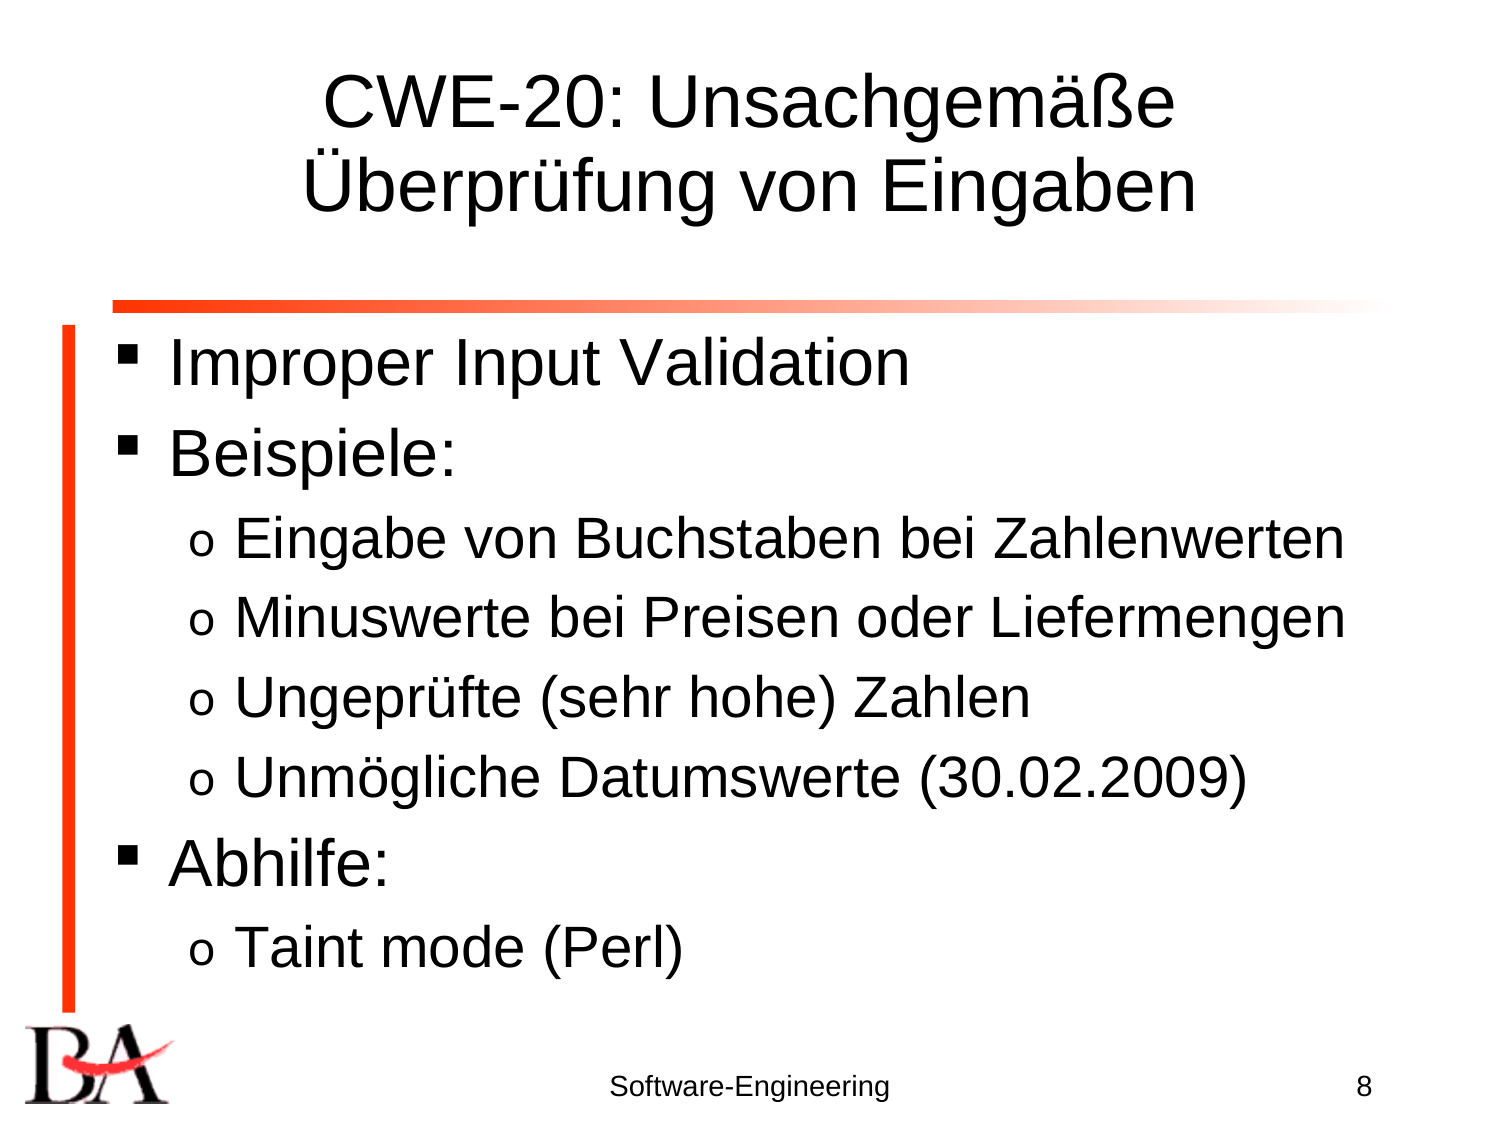

# CWE-20: Unsachgemäße Überprüfung von Eingaben
Improper Input Validation
Beispiele:
Eingabe von Buchstaben bei Zahlenwerten
Minuswerte bei Preisen oder Liefermengen
Ungeprüfte (sehr hohe) Zahlen
Unmögliche Datumswerte (30.02.2009)
Abhilfe:
Taint mode (Perl)
8